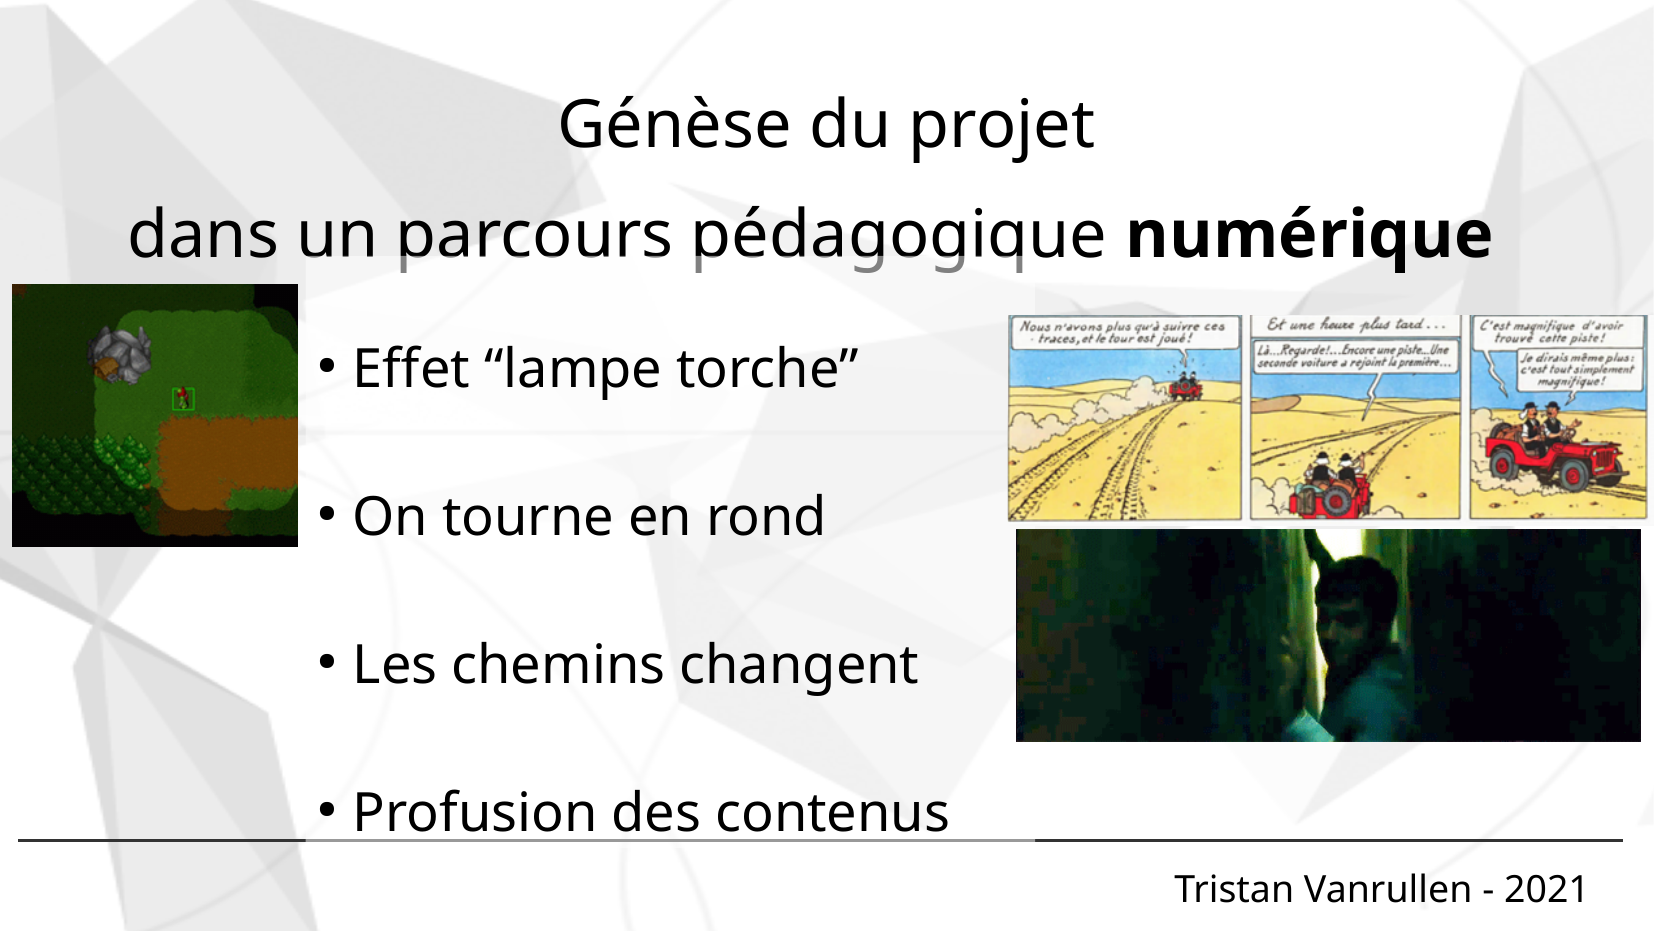

# Génèse du projet
dans un parcours pédagogique numérique
Effet “lampe torche”
On tourne en rond
Les chemins changent
Profusion des contenus
Tristan Vanrullen - 2021